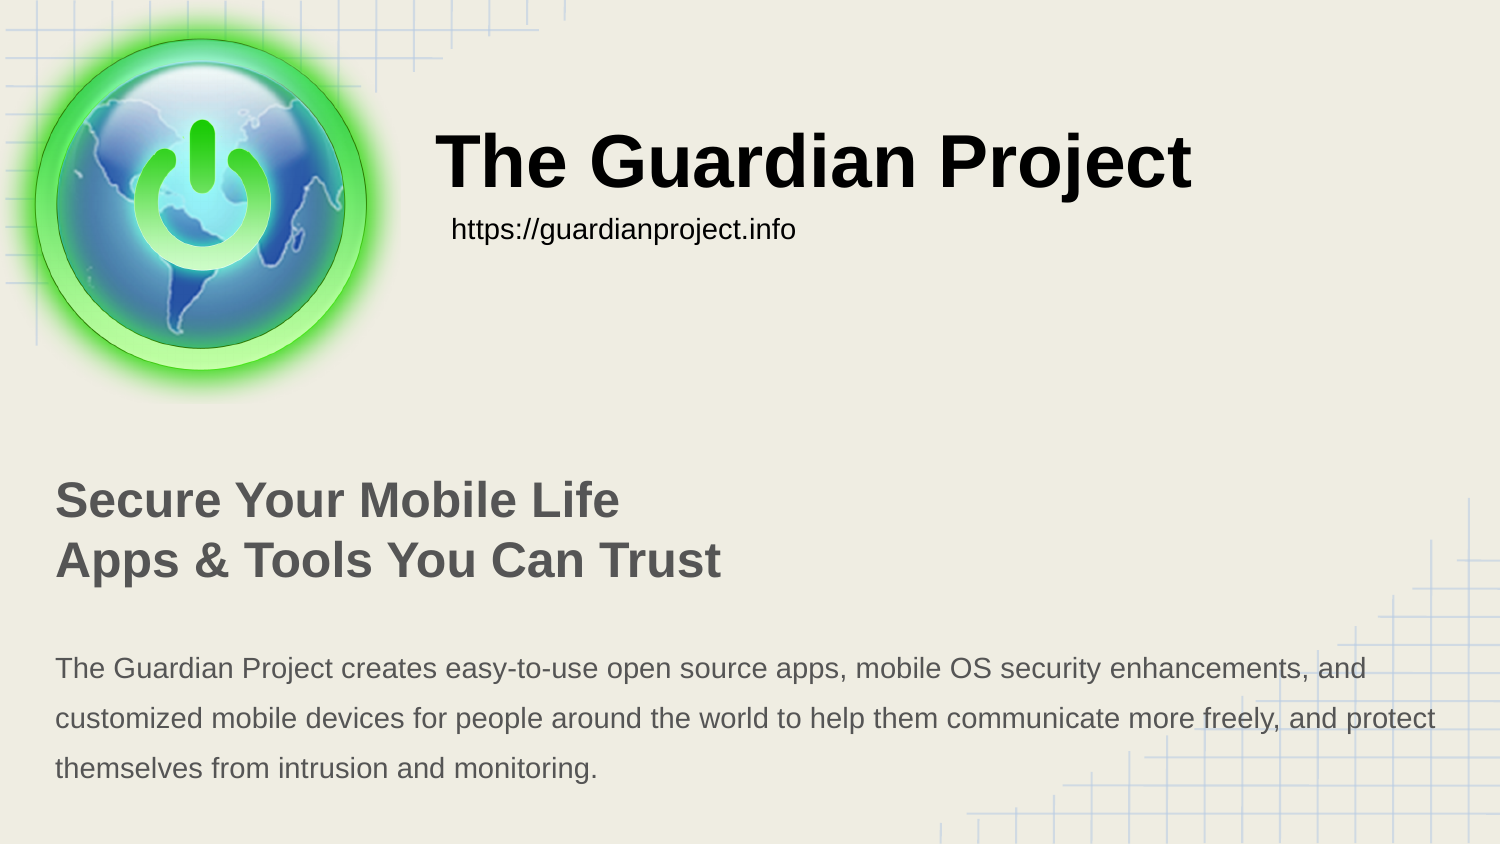

The Guardian Project
https://guardianproject.info
Secure Your Mobile Life
Apps & Tools You Can Trust
The Guardian Project creates easy-to-use open source apps, mobile OS security enhancements, and customized mobile devices for people around the world to help them communicate more freely, and protect themselves from intrusion and monitoring.